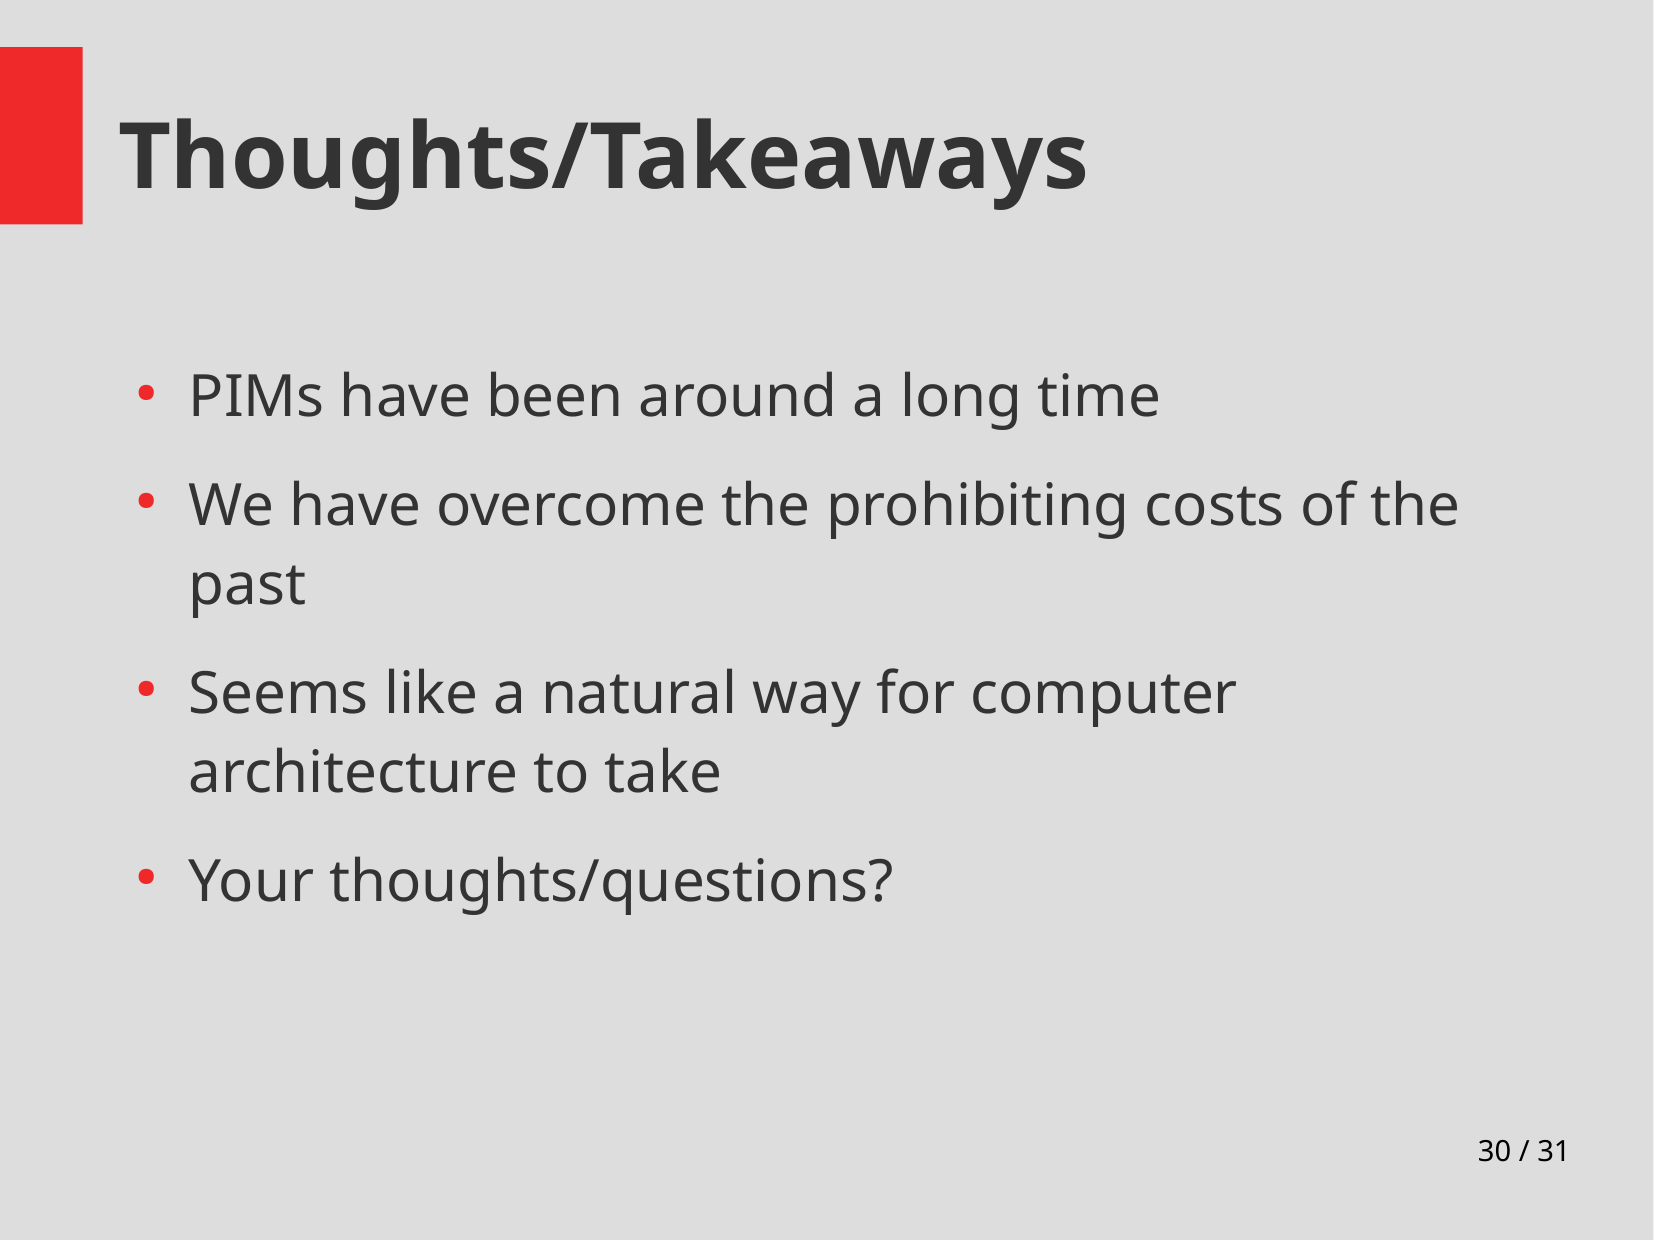

# Thoughts/Takeaways
PIMs have been around a long time
We have overcome the prohibiting costs of the past
Seems like a natural way for computer architecture to take
Your thoughts/questions?
30